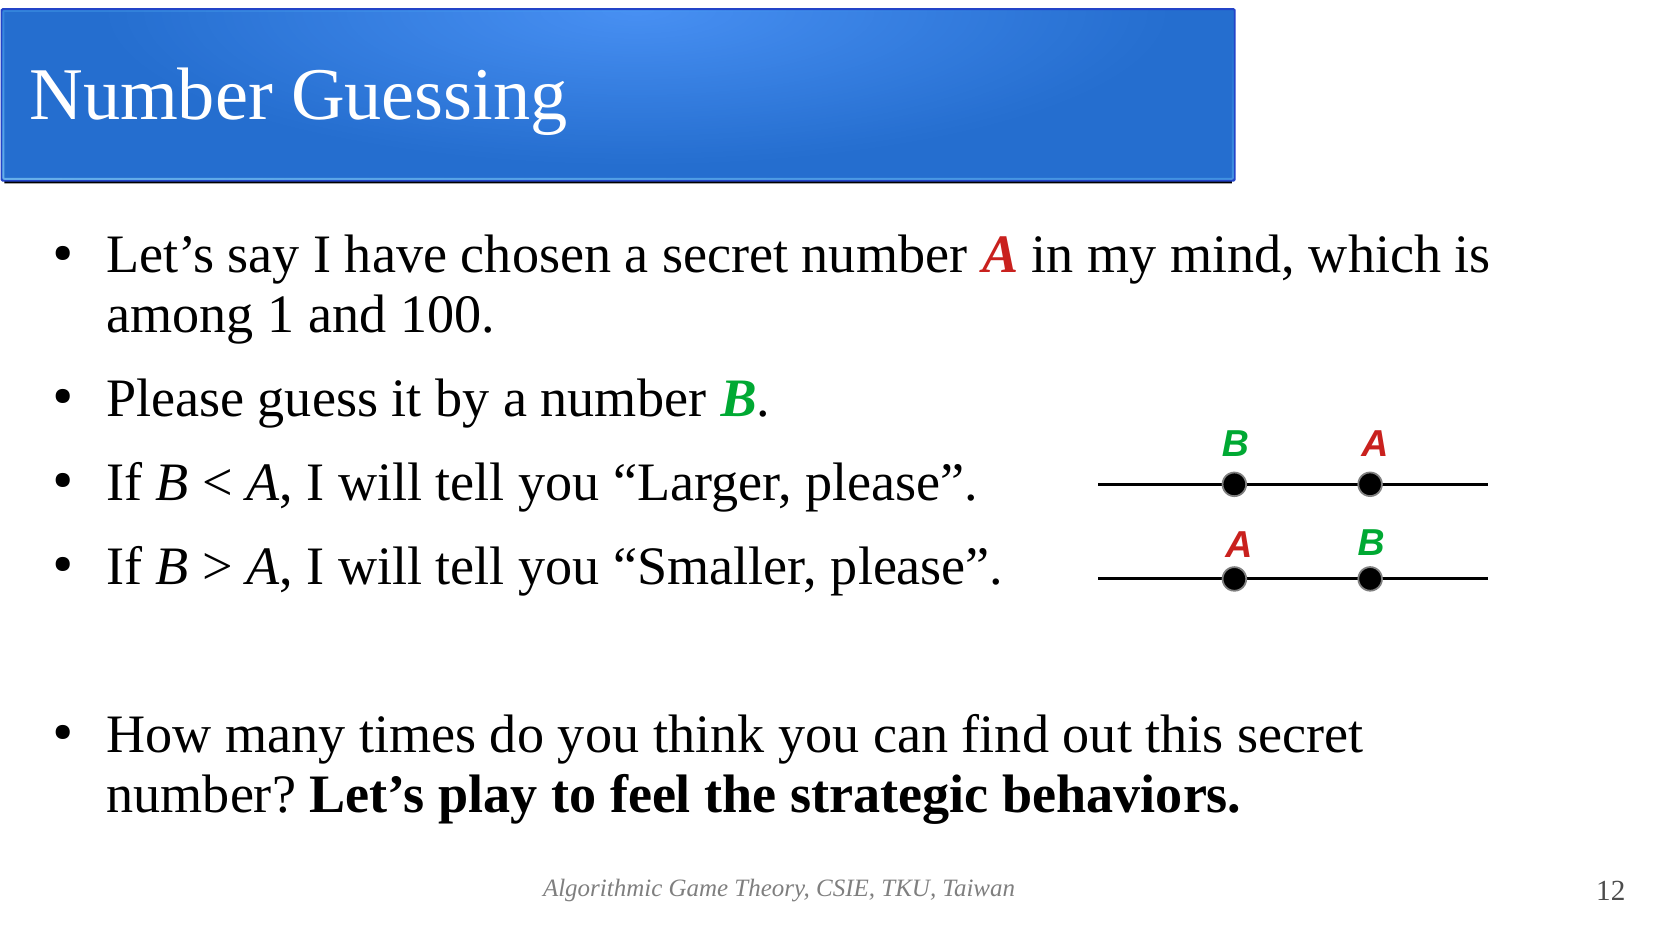

# Number Guessing
Let’s say I have chosen a secret number A in my mind, which is among 1 and 100.
Please guess it by a number B.
If B < A, I will tell you “Larger, please”.
If B > A, I will tell you “Smaller, please”.
How many times do you think you can find out this secret number? Let’s play to feel the strategic behaviors.
B
A
B
A
Algorithmic Game Theory, CSIE, TKU, Taiwan
12